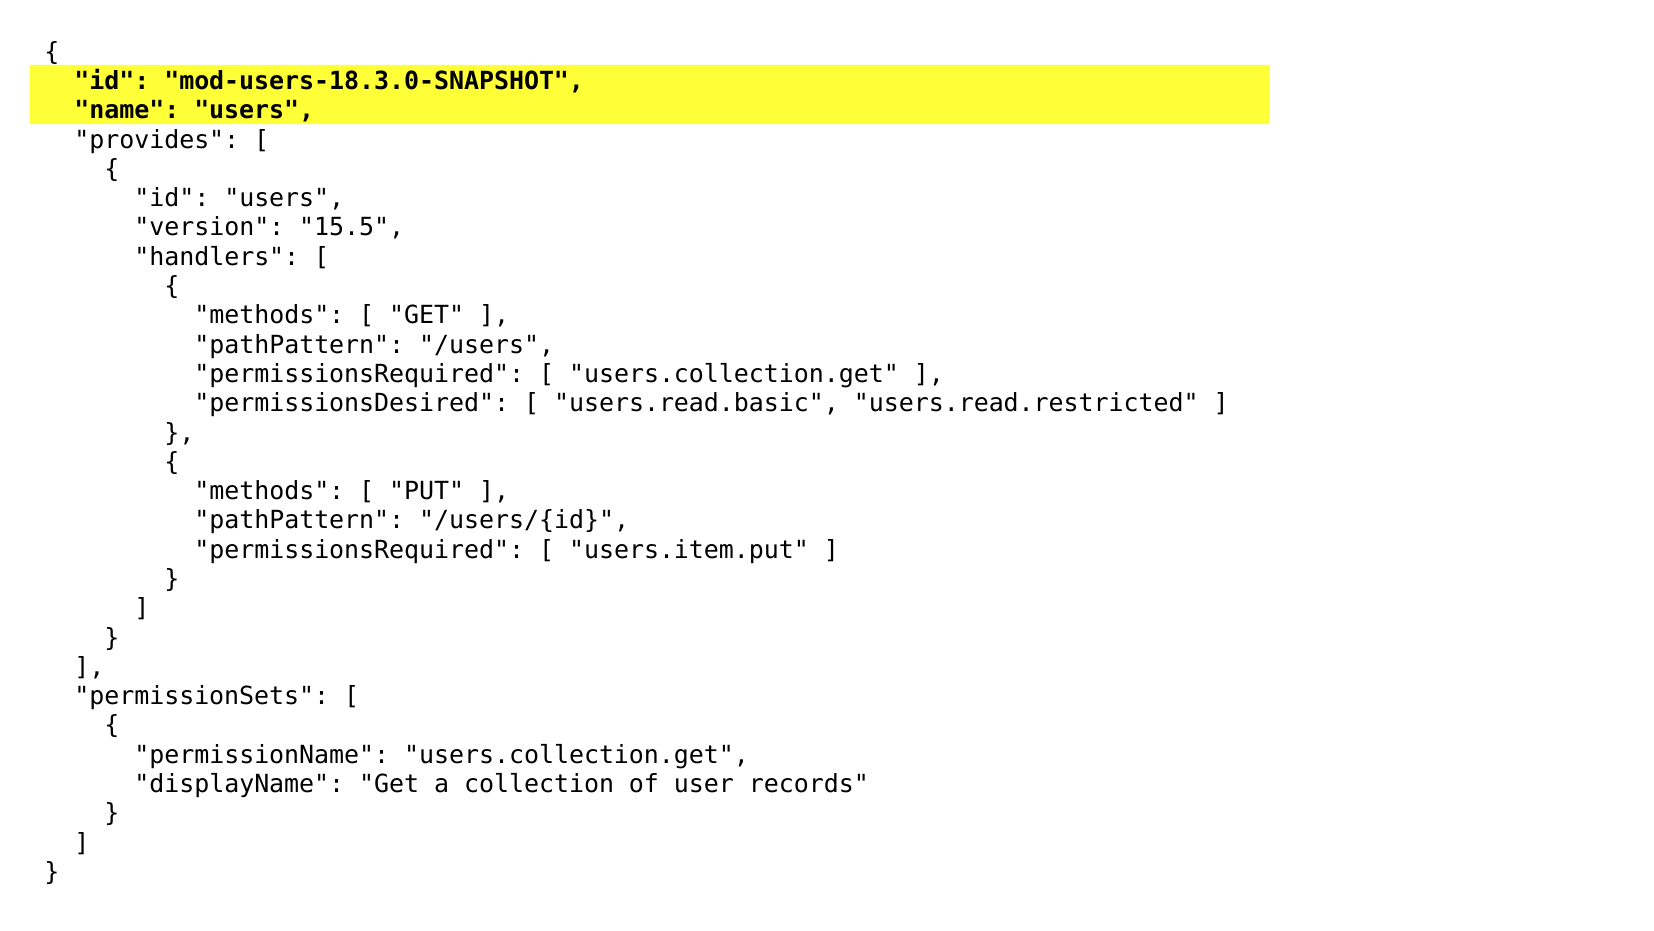

{
 "id": "mod-users-18.3.0-SNAPSHOT",
 "name": "users",
 "provides": [
 {
 "id": "users",
 "version": "15.5",
 "handlers": [
 {
 "methods": [ "GET" ],
 "pathPattern": "/users",
 "permissionsRequired": [ "users.collection.get" ],
 "permissionsDesired": [ "users.read.basic", "users.read.restricted" ]
 },
 {
 "methods": [ "PUT" ],
 "pathPattern": "/users/{id}",
 "permissionsRequired": [ "users.item.put" ]
 }
 ]
 }
 ],
 "permissionSets": [
 {
 "permissionName": "users.collection.get",
 "displayName": "Get a collection of user records"
 }
 ]
}